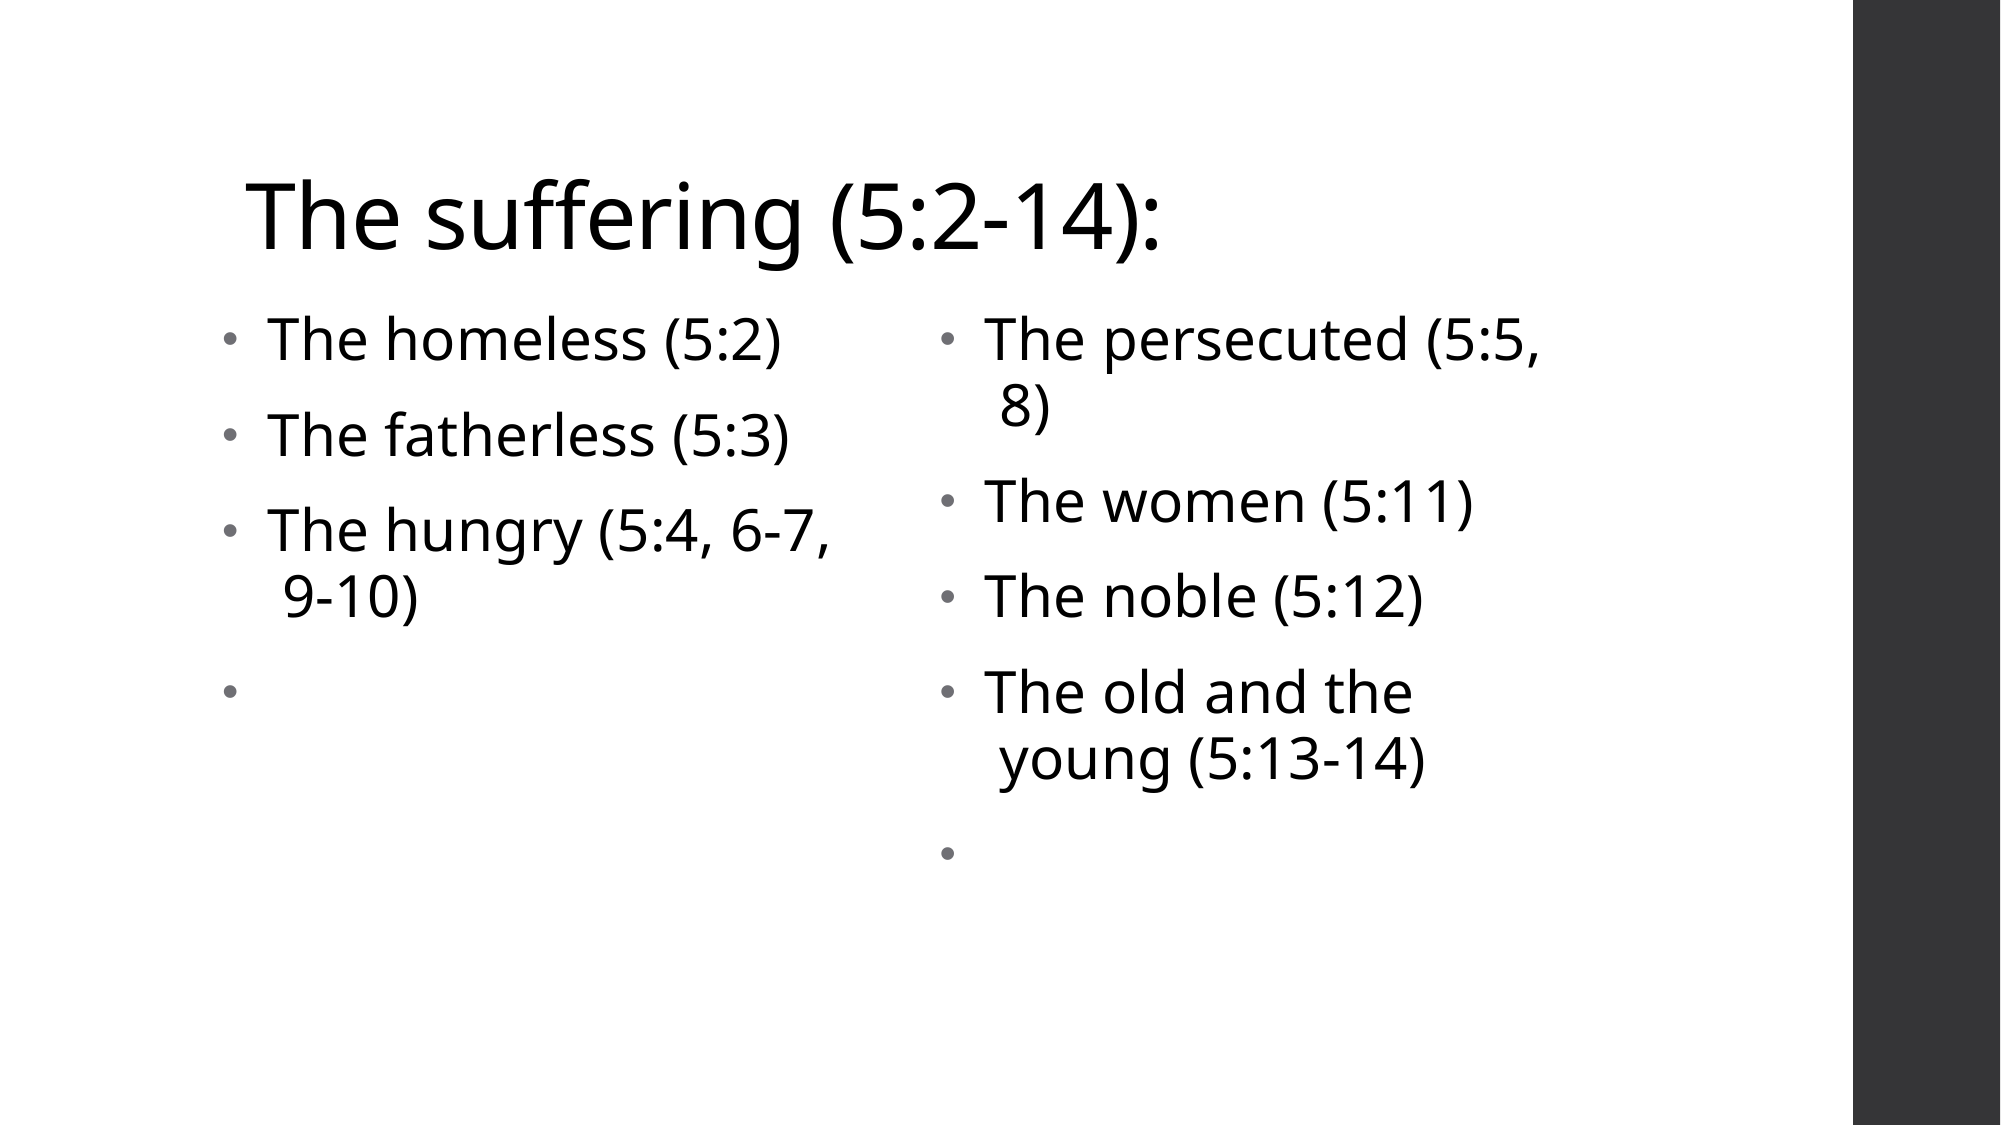

# The suffering (5:2-14):
 The homeless (5:2)
 The fatherless (5:3)
 The hungry (5:4, 6-7, 9-10)
 The persecuted (5:5, 8)
 The women (5:11)
 The noble (5:12)
 The old and the young (5:13-14)